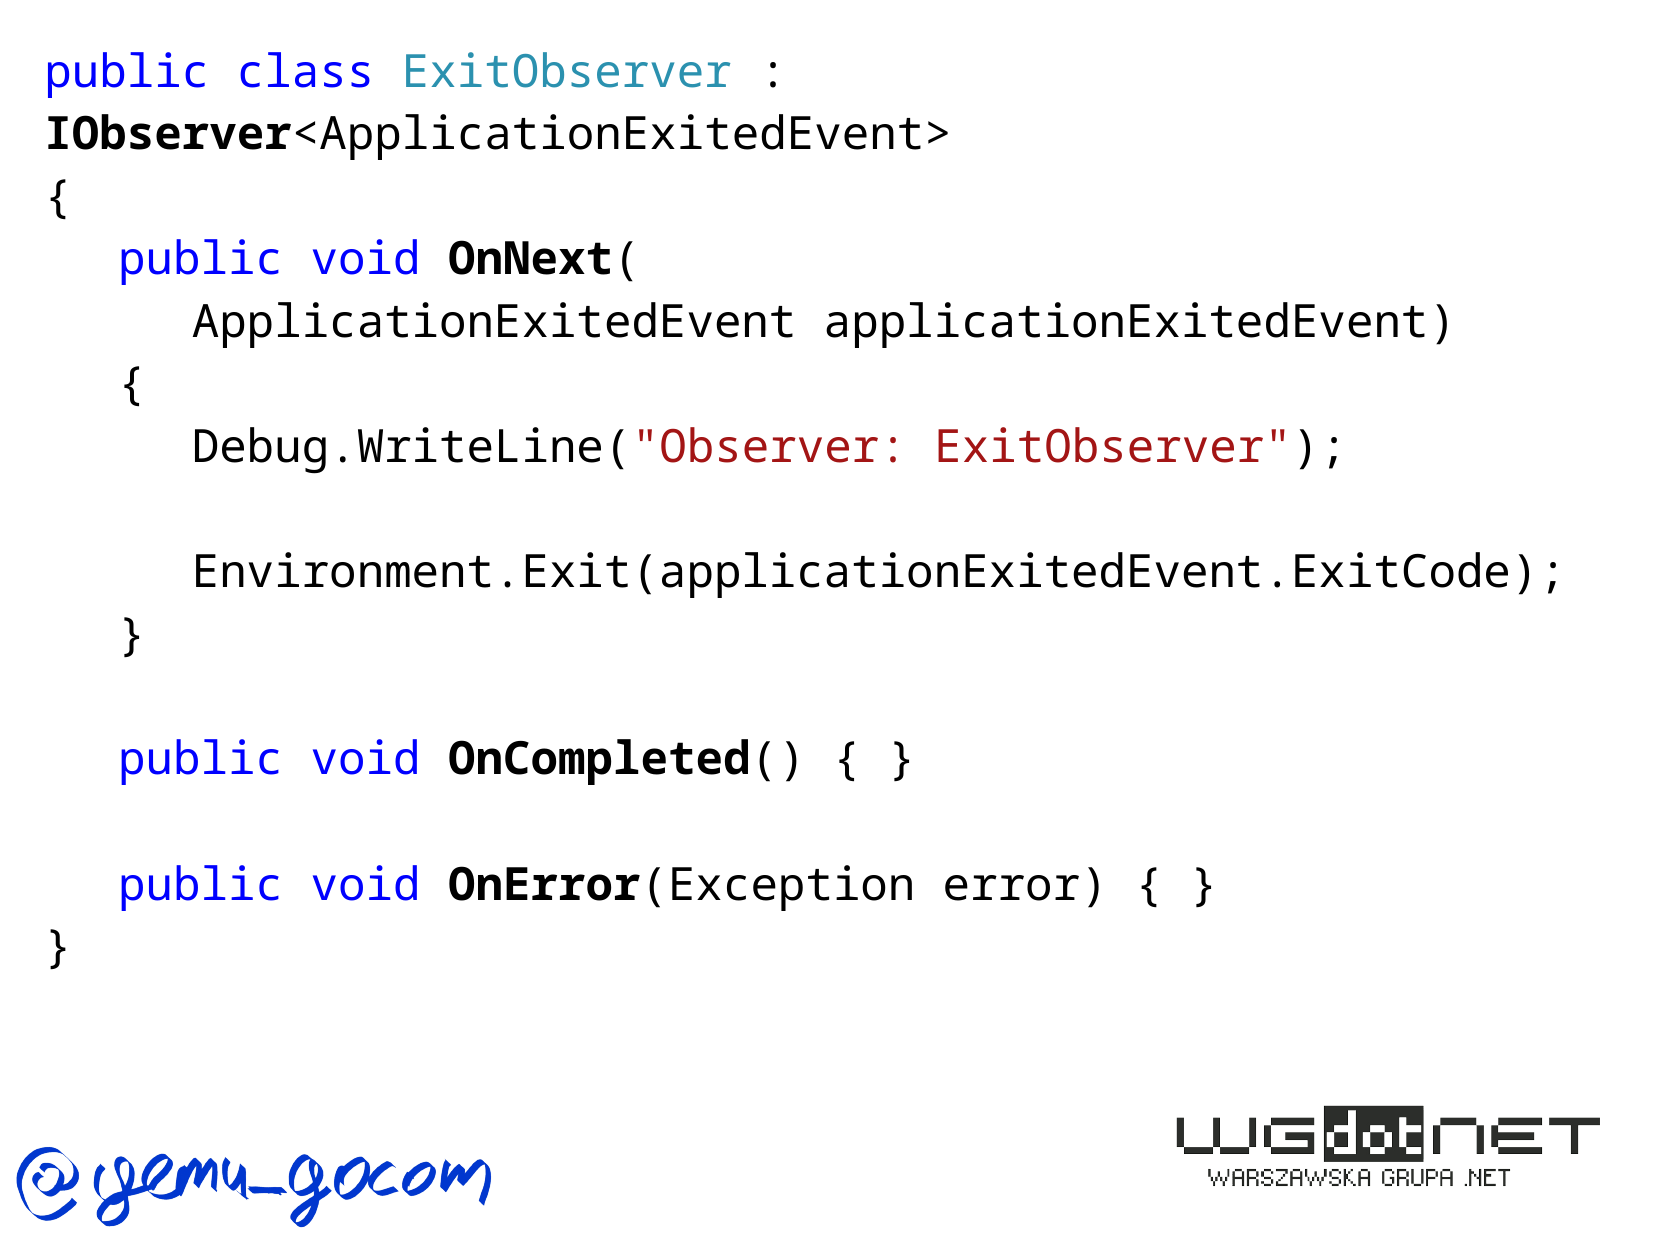

public class ExitObserver : IObserver<ApplicationExitedEvent>
{
	public void OnNext(
		ApplicationExitedEvent applicationExitedEvent)
	{
		Debug.WriteLine("Observer: ExitObserver");
		Environment.Exit(applicationExitedEvent.ExitCode);
	}
	public void OnCompleted() { }
	public void OnError(Exception error) { }
}